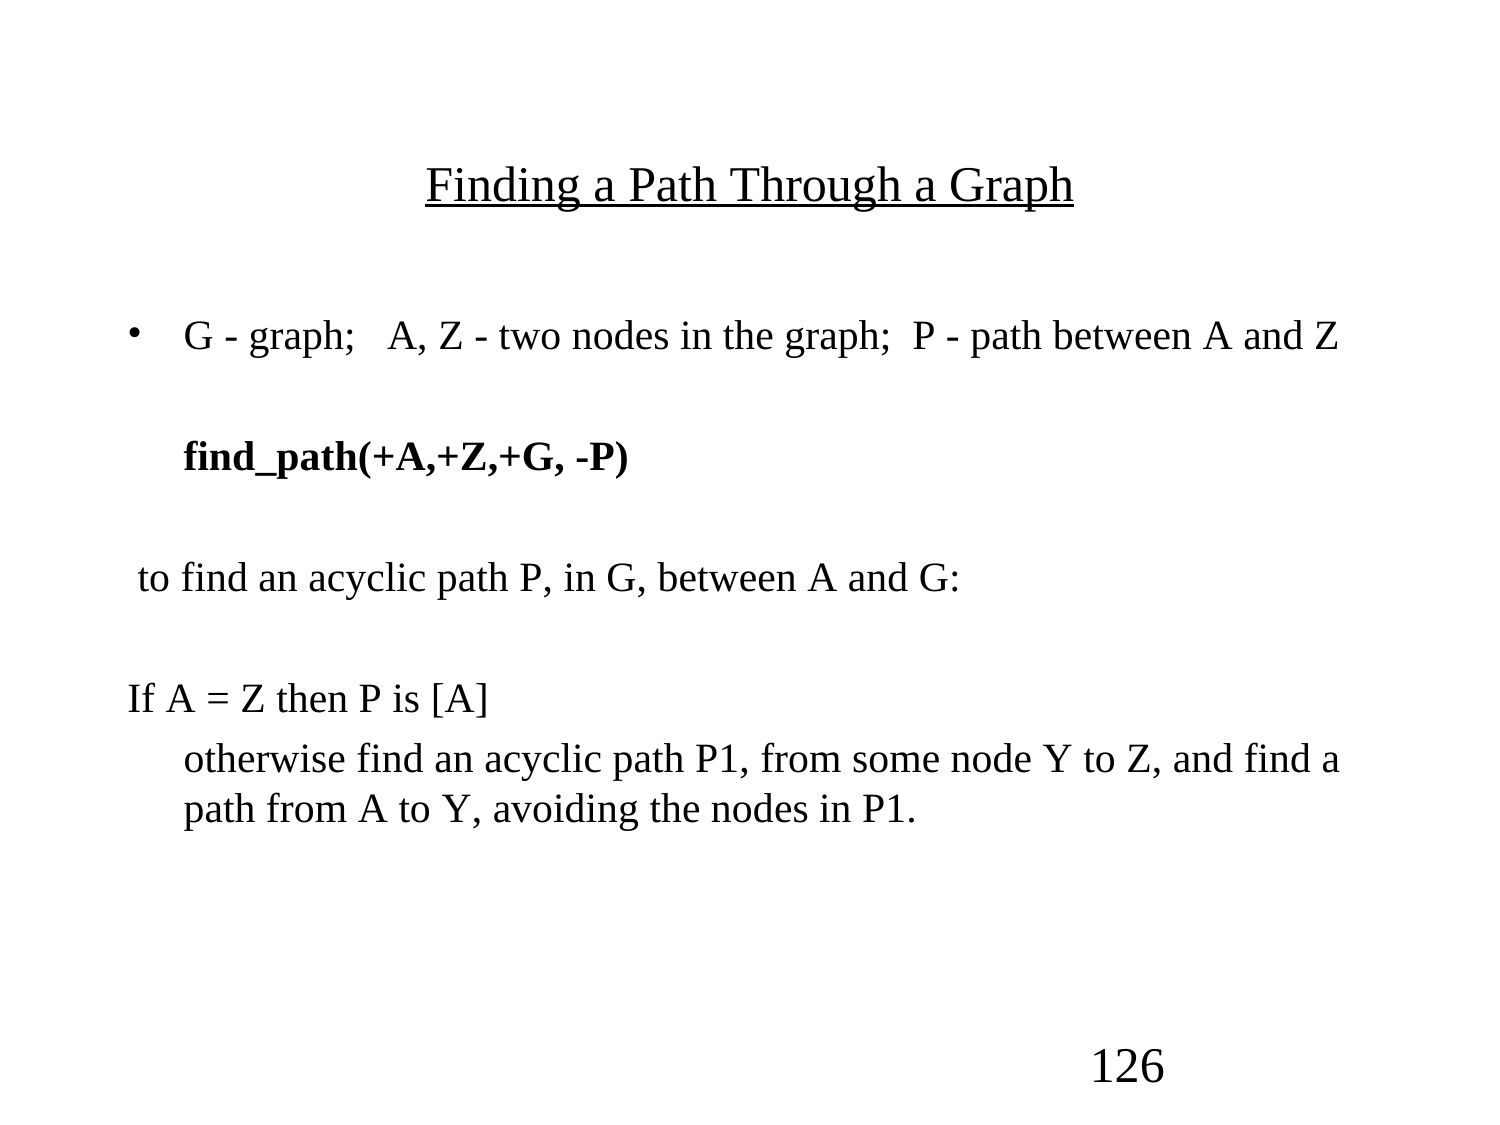

# Finding a Path Through a Graph
G - graph; A, Z - two nodes in the graph; P - path between A and Z
	find_path(+A,+Z,+G, -P)
 to find an acyclic path P, in G, between A and G:
If A = Z then P is [A]
	otherwise find an acyclic path P1, from some node Y to Z, and find a path from A to Y, avoiding the nodes in P1.
126